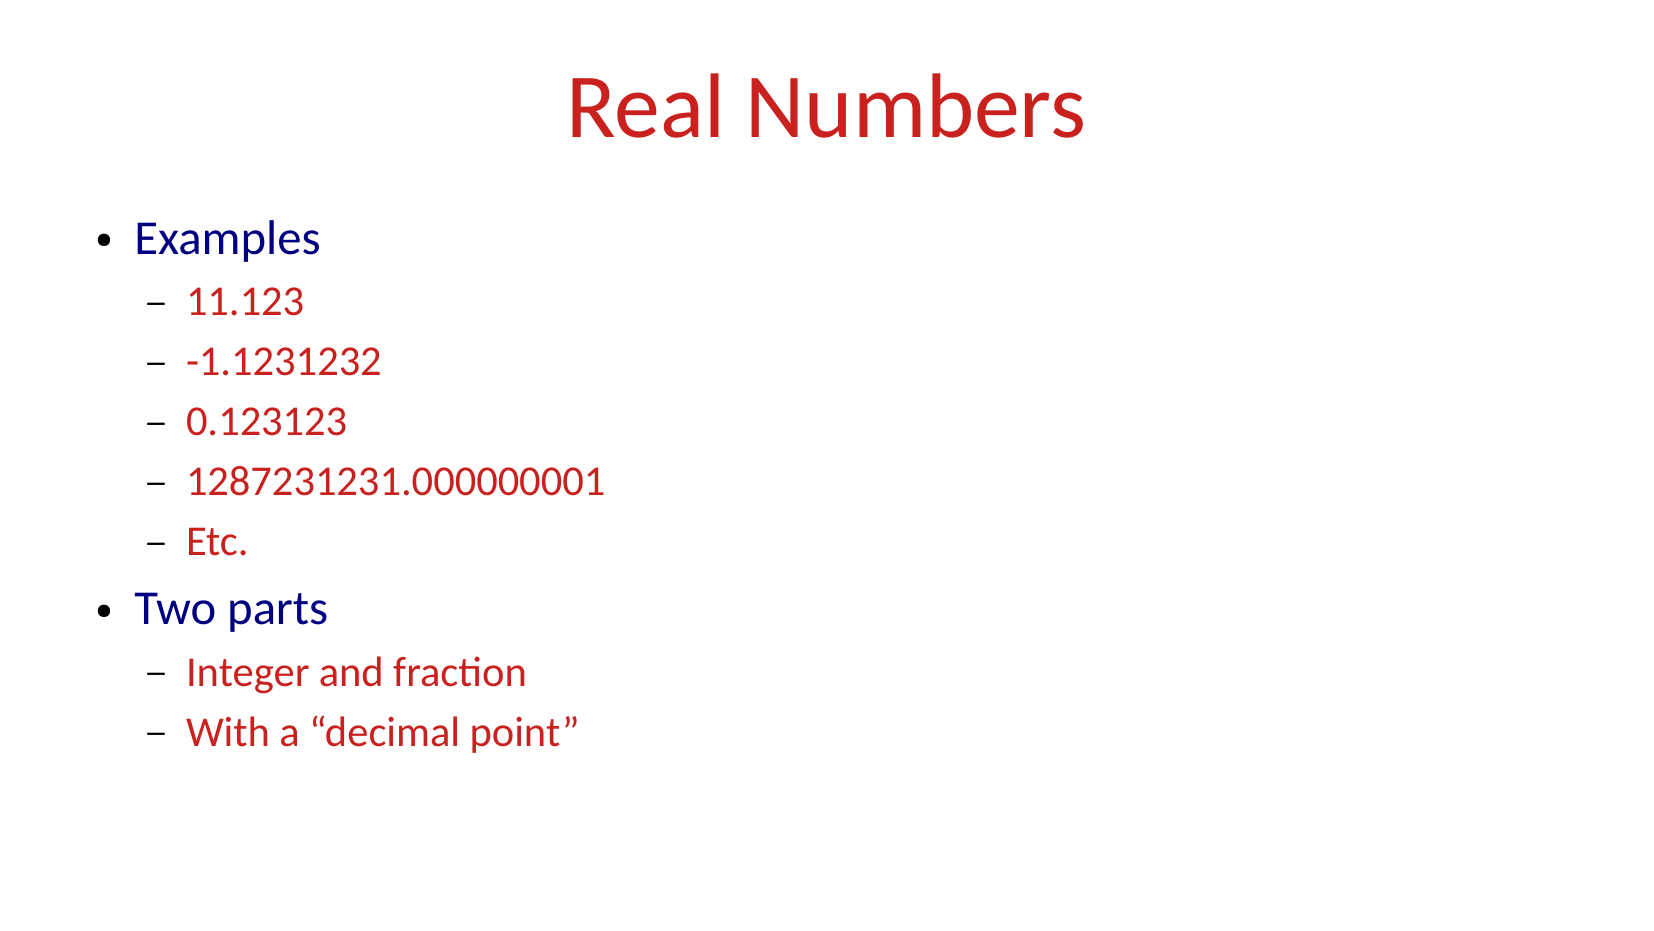

# Real Numbers
Examples
11.123
-1.1231232
0.123123
1287231231.000000001
Etc.
Two parts
Integer and fraction
With a “decimal point”